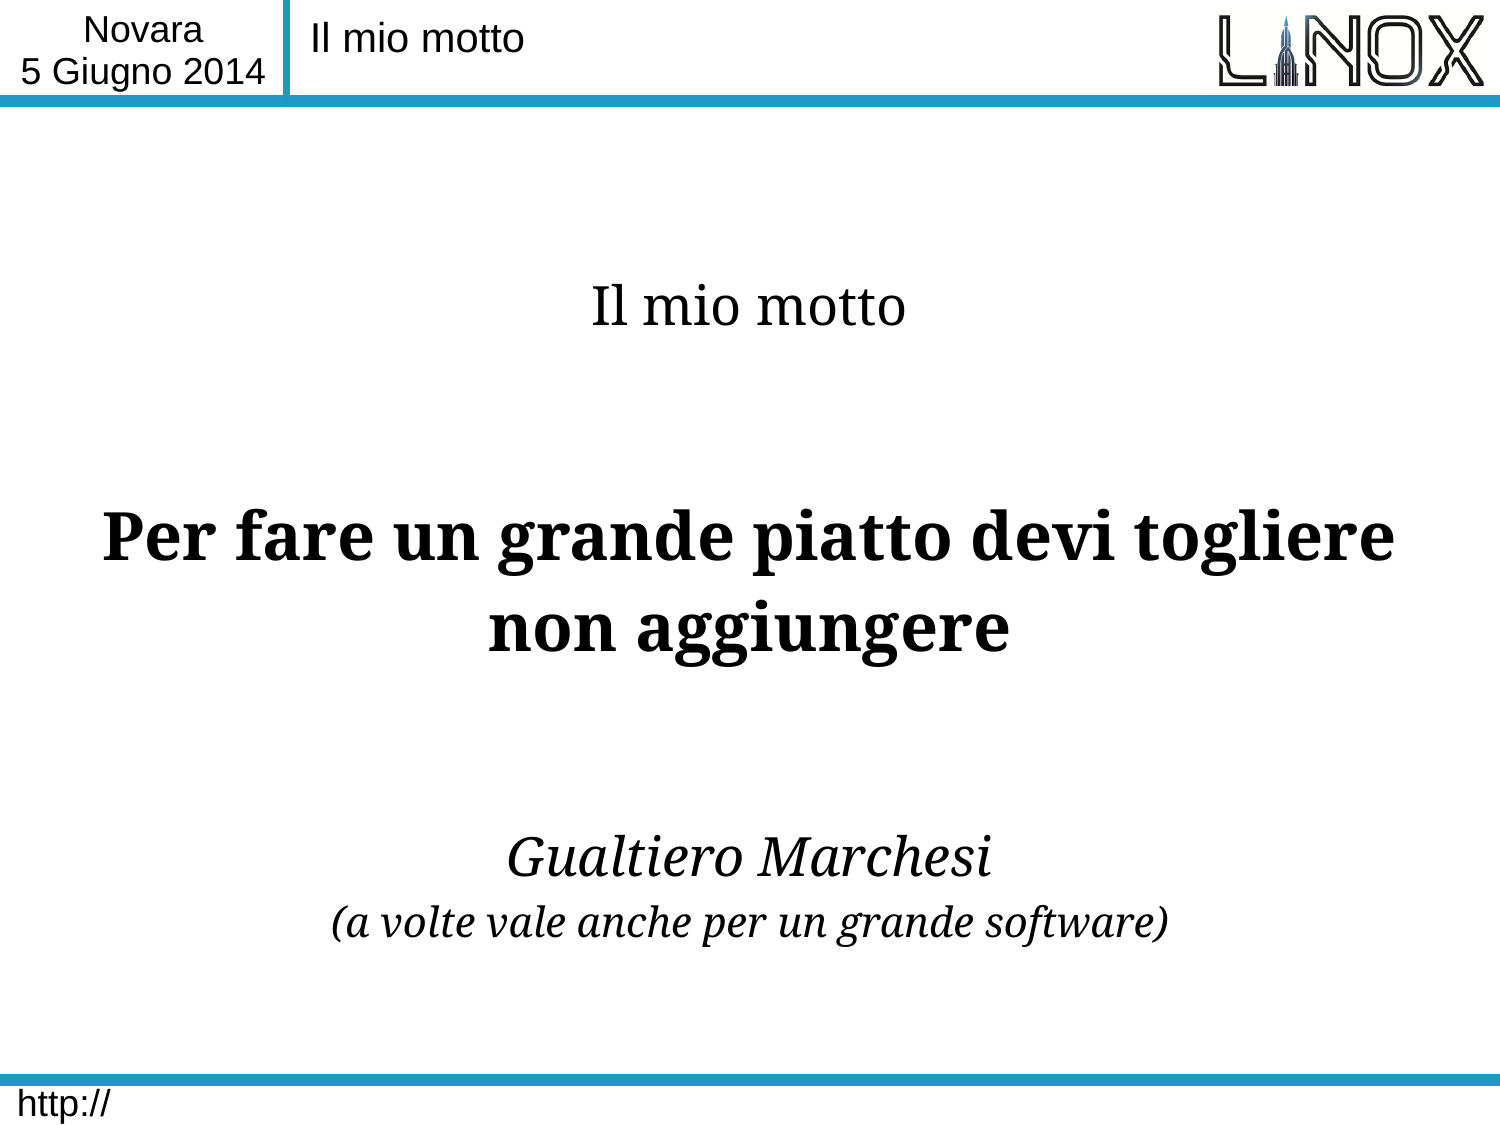

# Il mio motto
Il mio motto
Per fare un grande piatto devi togliere non aggiungere
Gualtiero Marchesi
(a volte vale anche per un grande software)